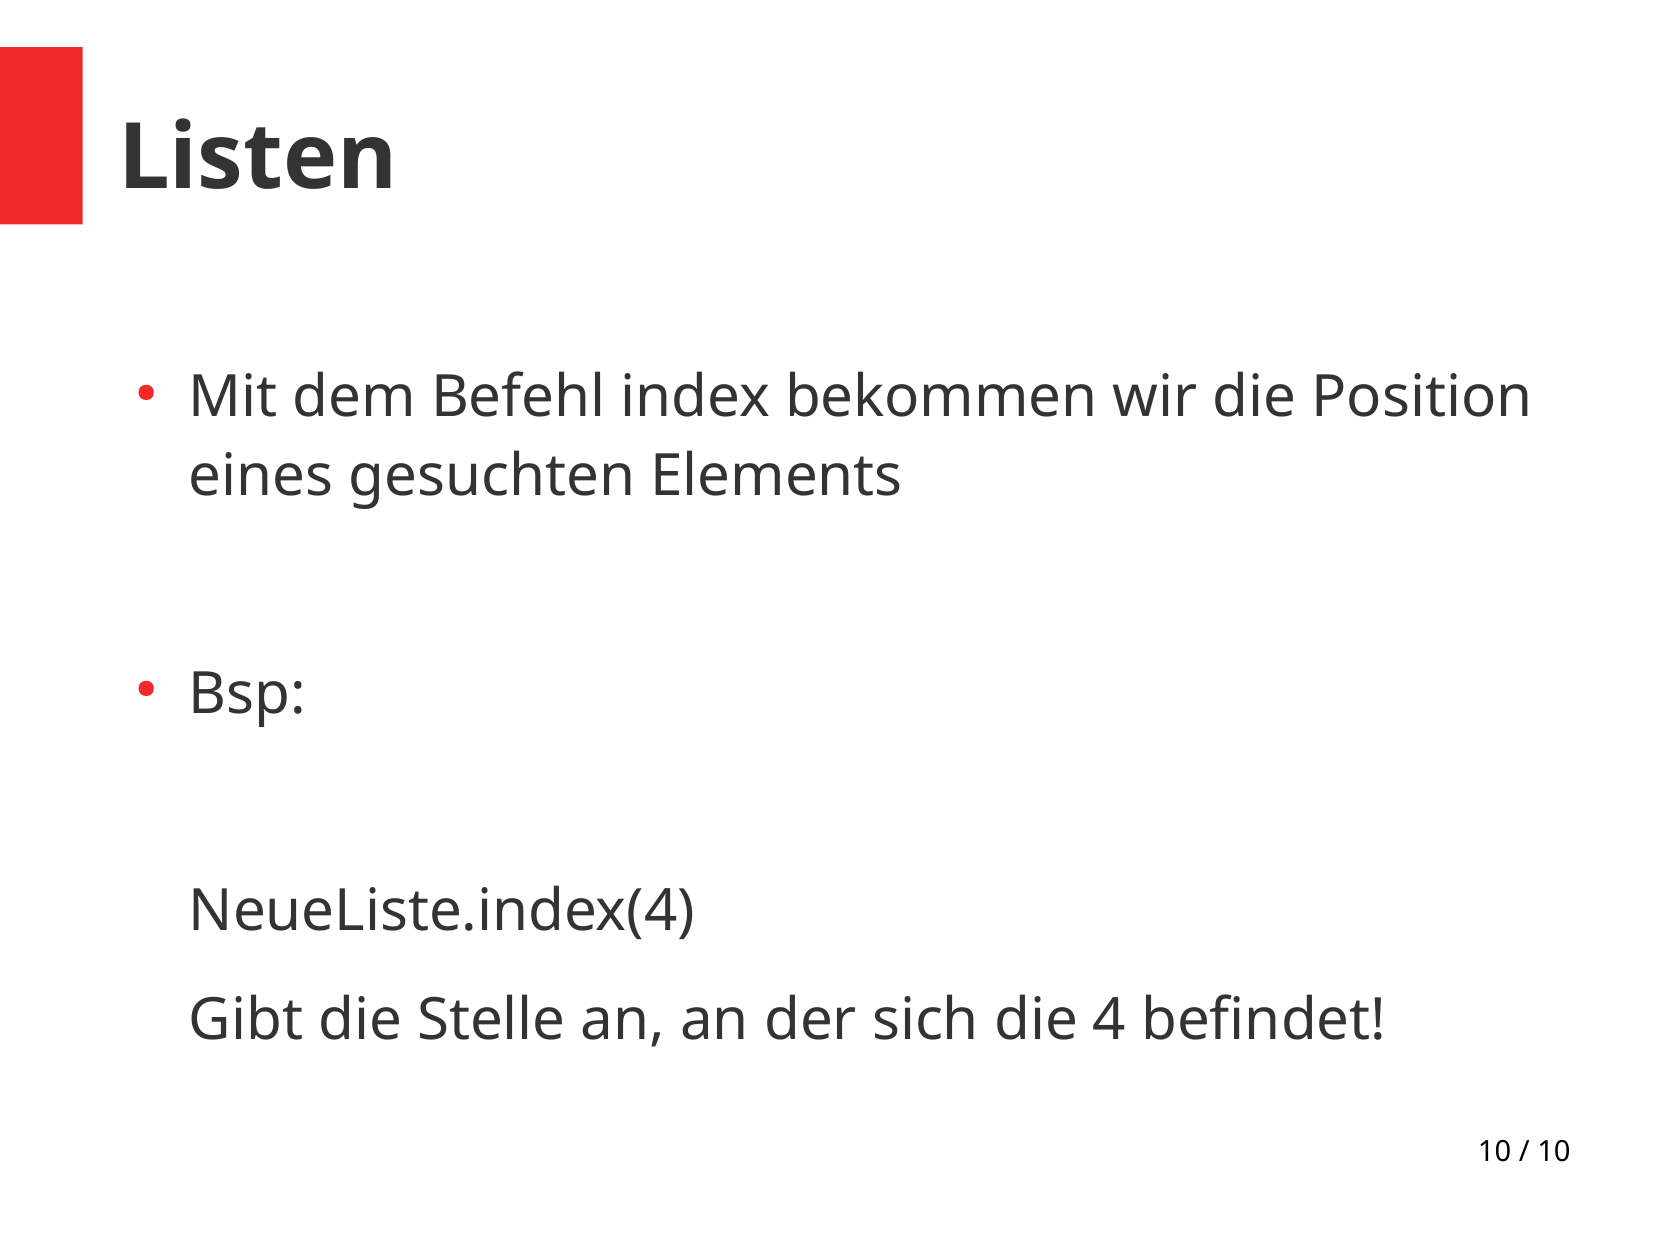

# Listen
Mit dem Befehl index bekommen wir die Position eines gesuchten Elements
Bsp:
NeueListe.index(4)
Gibt die Stelle an, an der sich die 4 befindet!
10